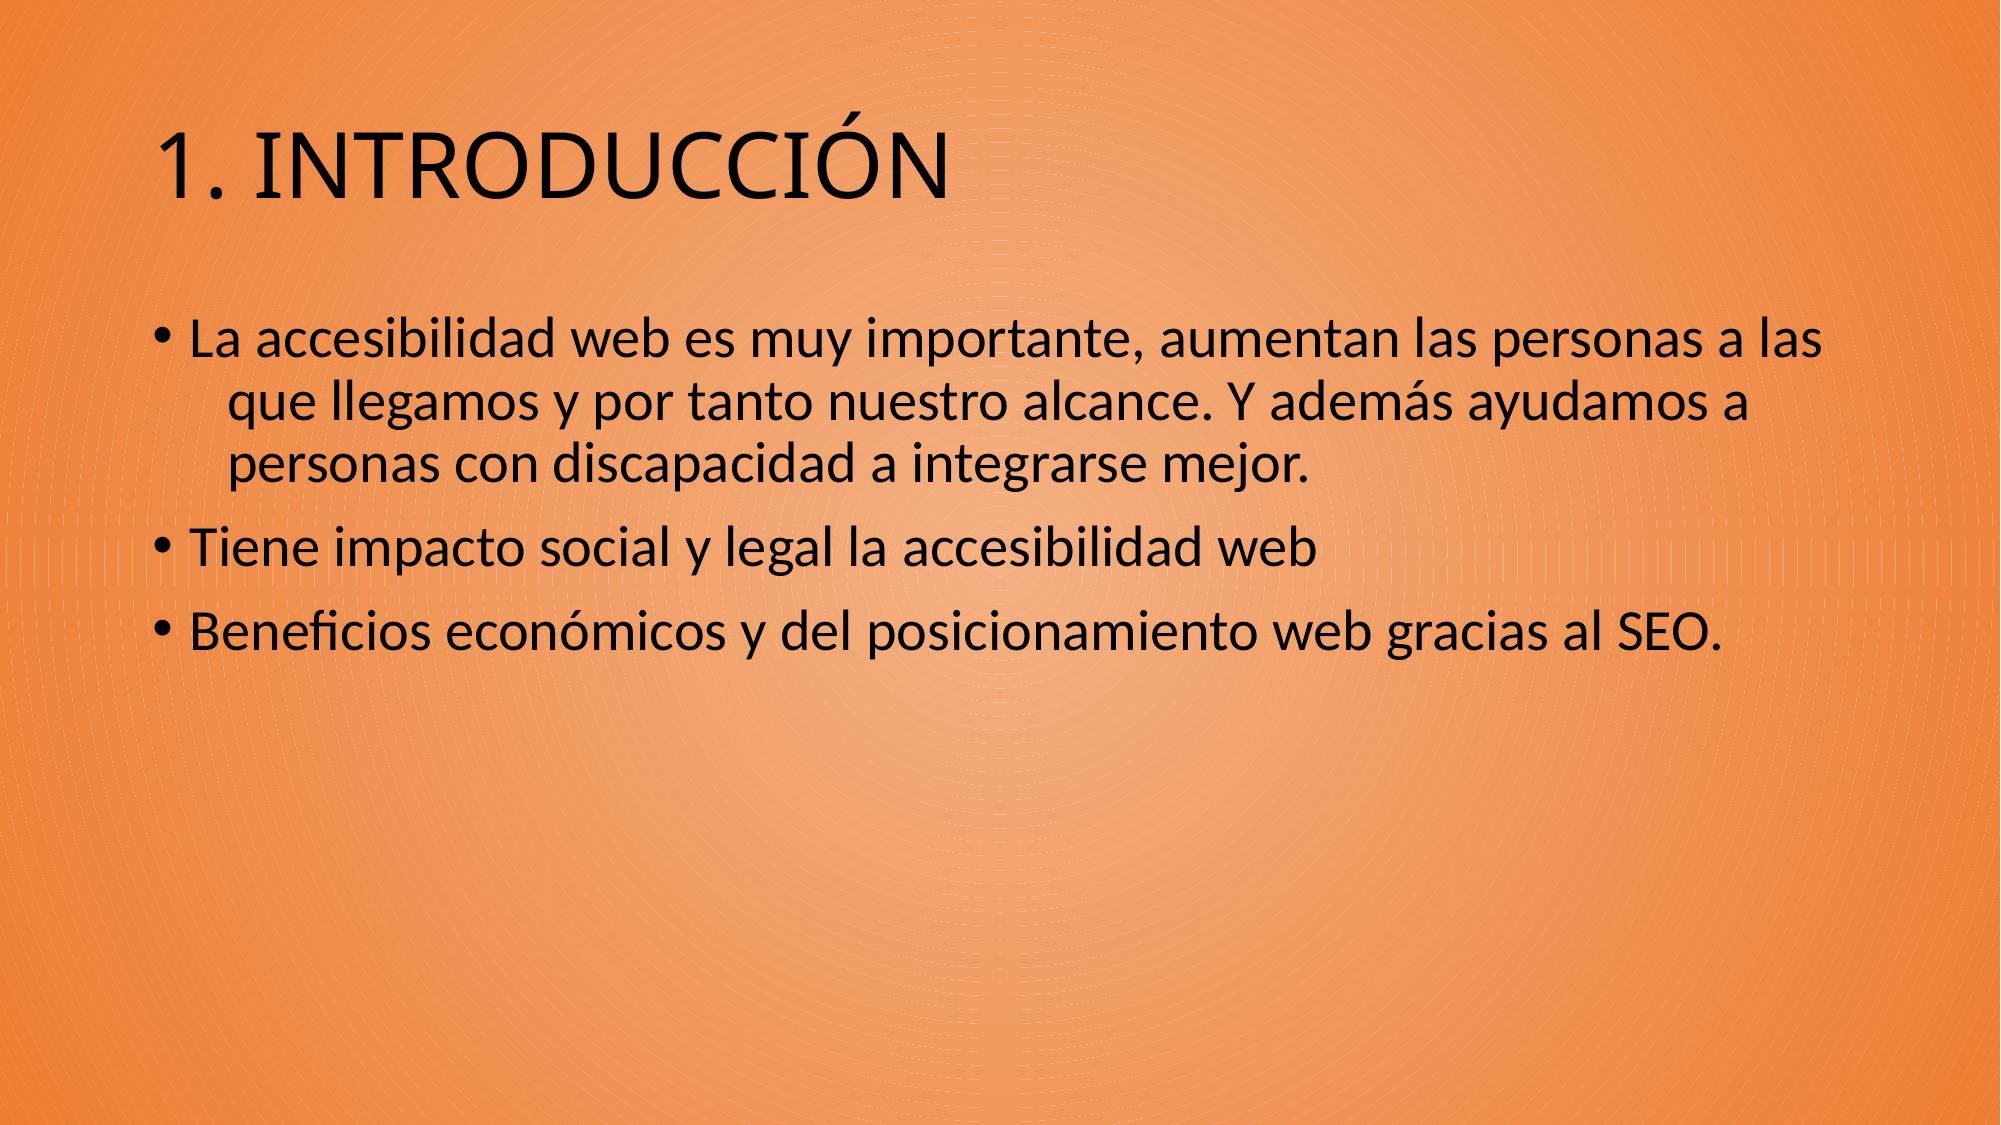

# 1. INTRODUCCIÓN
La accesibilidad web es muy importante, aumentan las personas a las que llegamos y por tanto nuestro alcance. Y además ayudamos a personas con discapacidad a integrarse mejor.
Tiene impacto social y legal la accesibilidad web
Beneficios económicos y del posicionamiento web gracias al SEO.